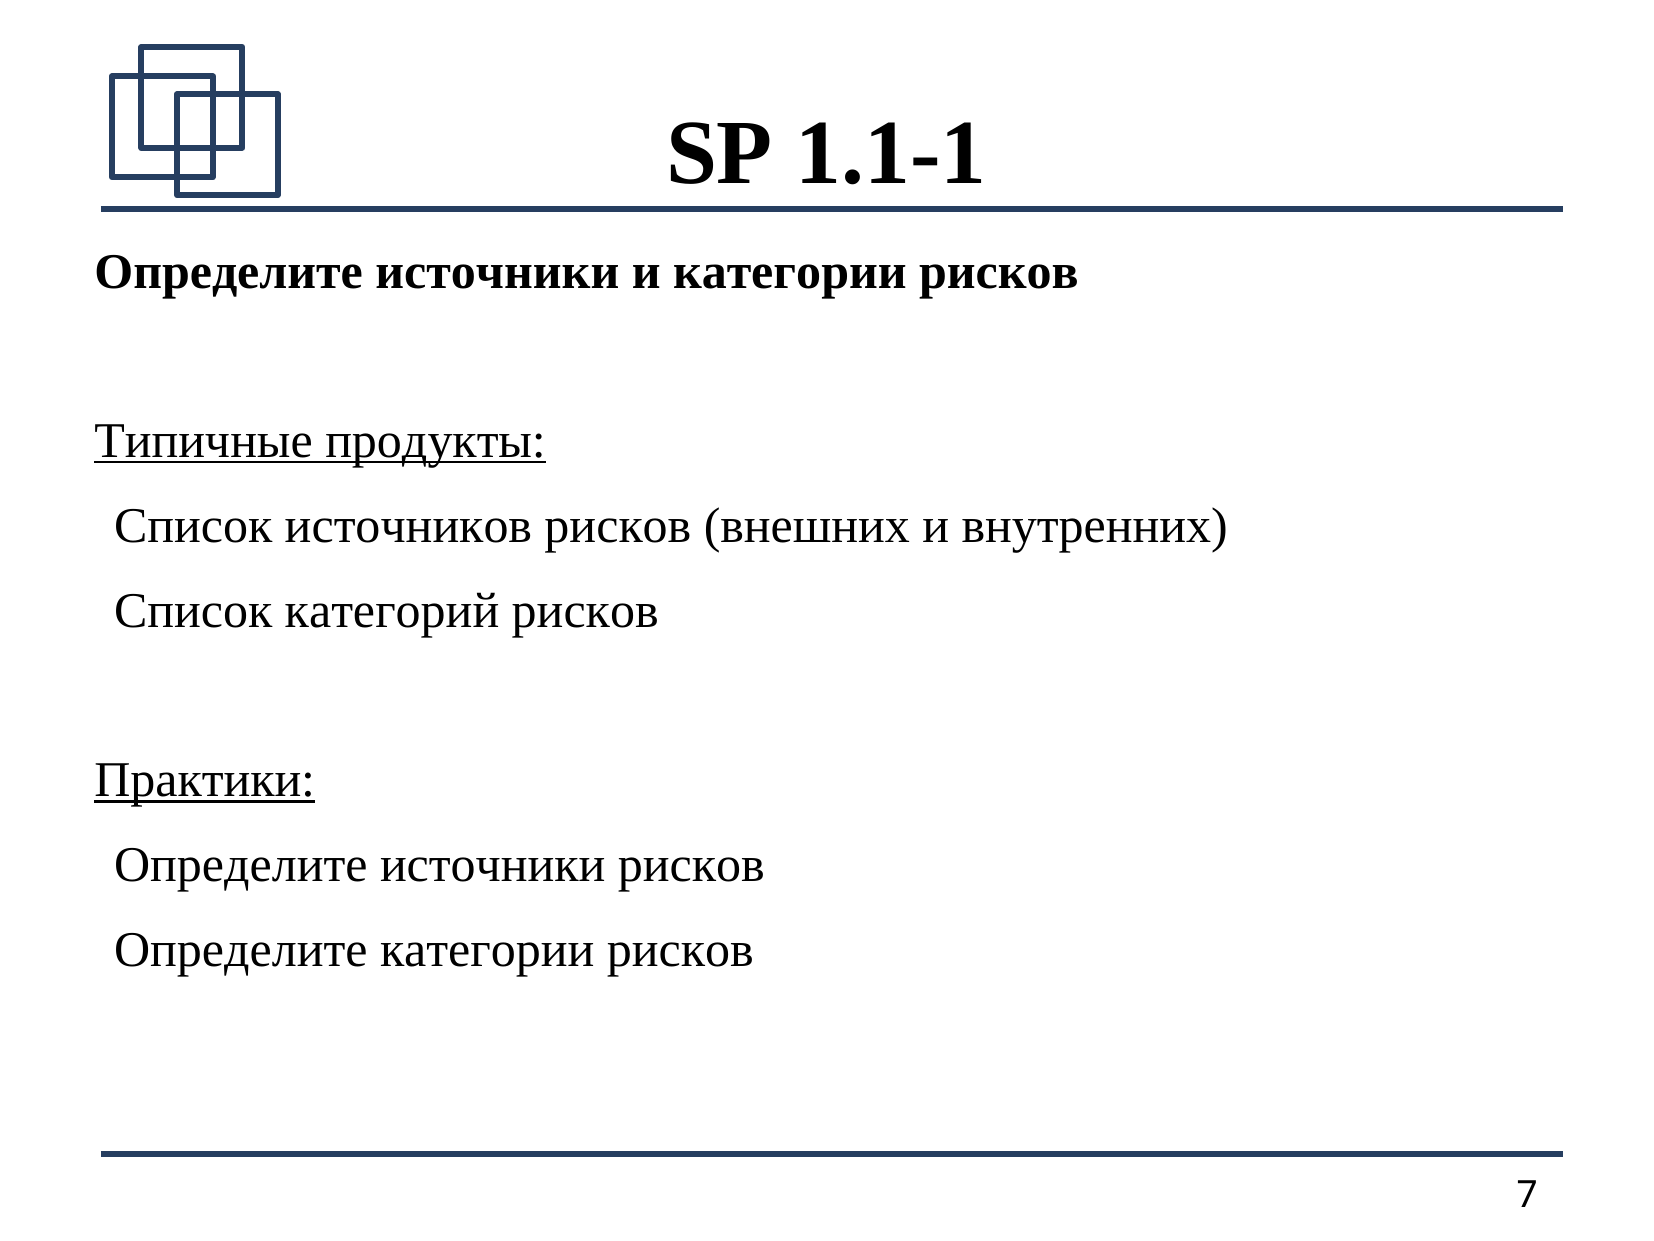

# SP 1.1-1
Определите источники и категории рисков
Типичные продукты:
Список источников рисков (внешних и внутренних)
Список категорий рисков
Практики:
Определите источники рисков
Определите категории рисков